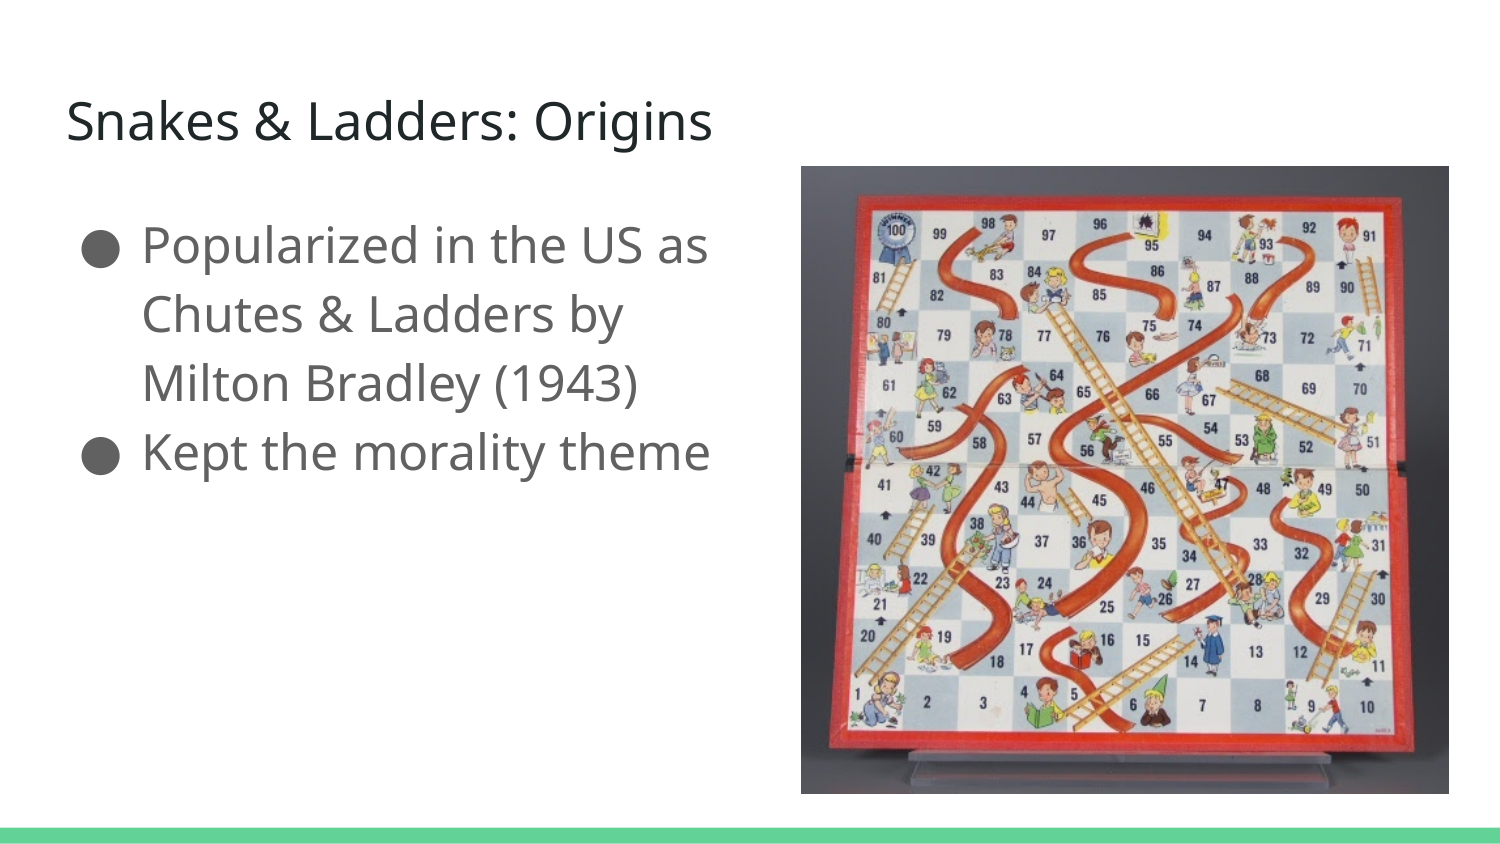

# Snakes & Ladders: Origins
Popularized in the US as Chutes & Ladders by Milton Bradley (1943)
Kept the morality theme